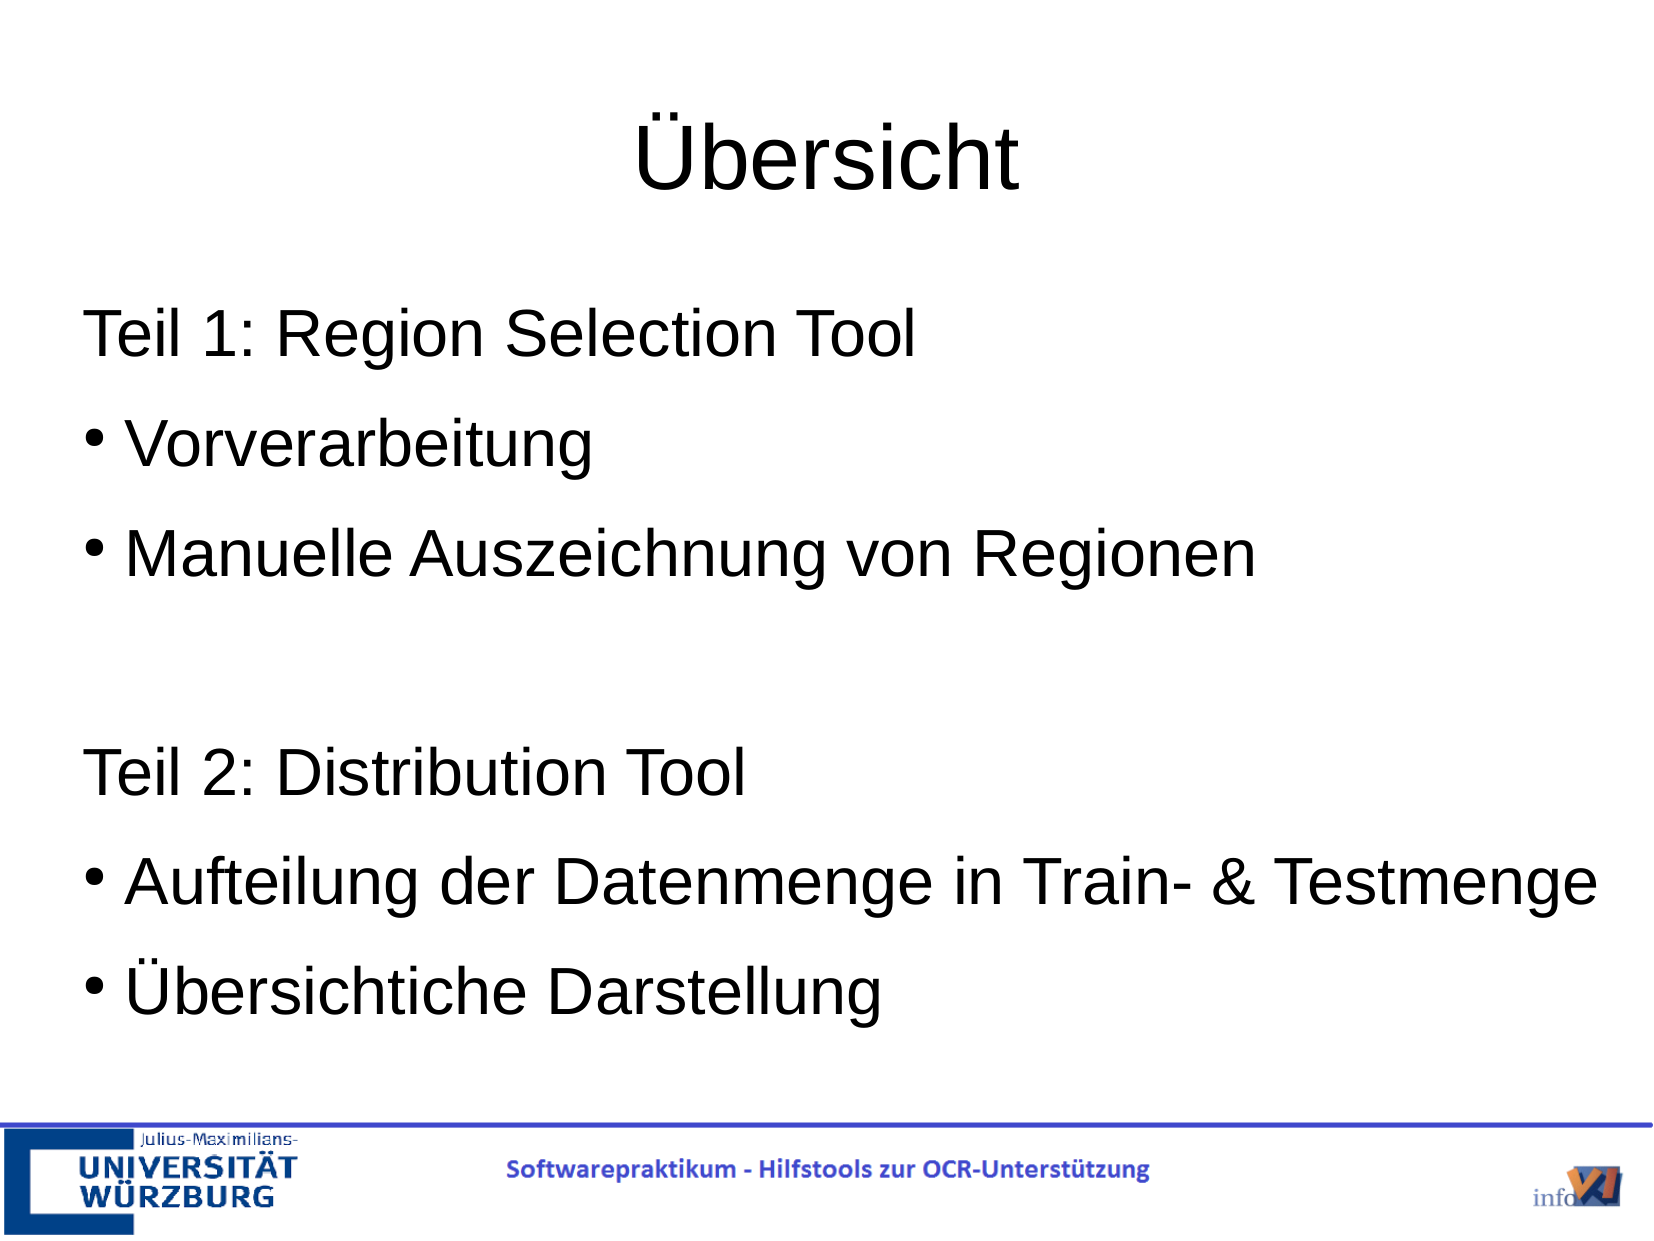

# Übersicht
Teil 1: Region Selection Tool
 Vorverarbeitung
 Manuelle Auszeichnung von Regionen
Teil 2: Distribution Tool
 Aufteilung der Datenmenge in Train- & Testmenge
 Übersichtiche Darstellung